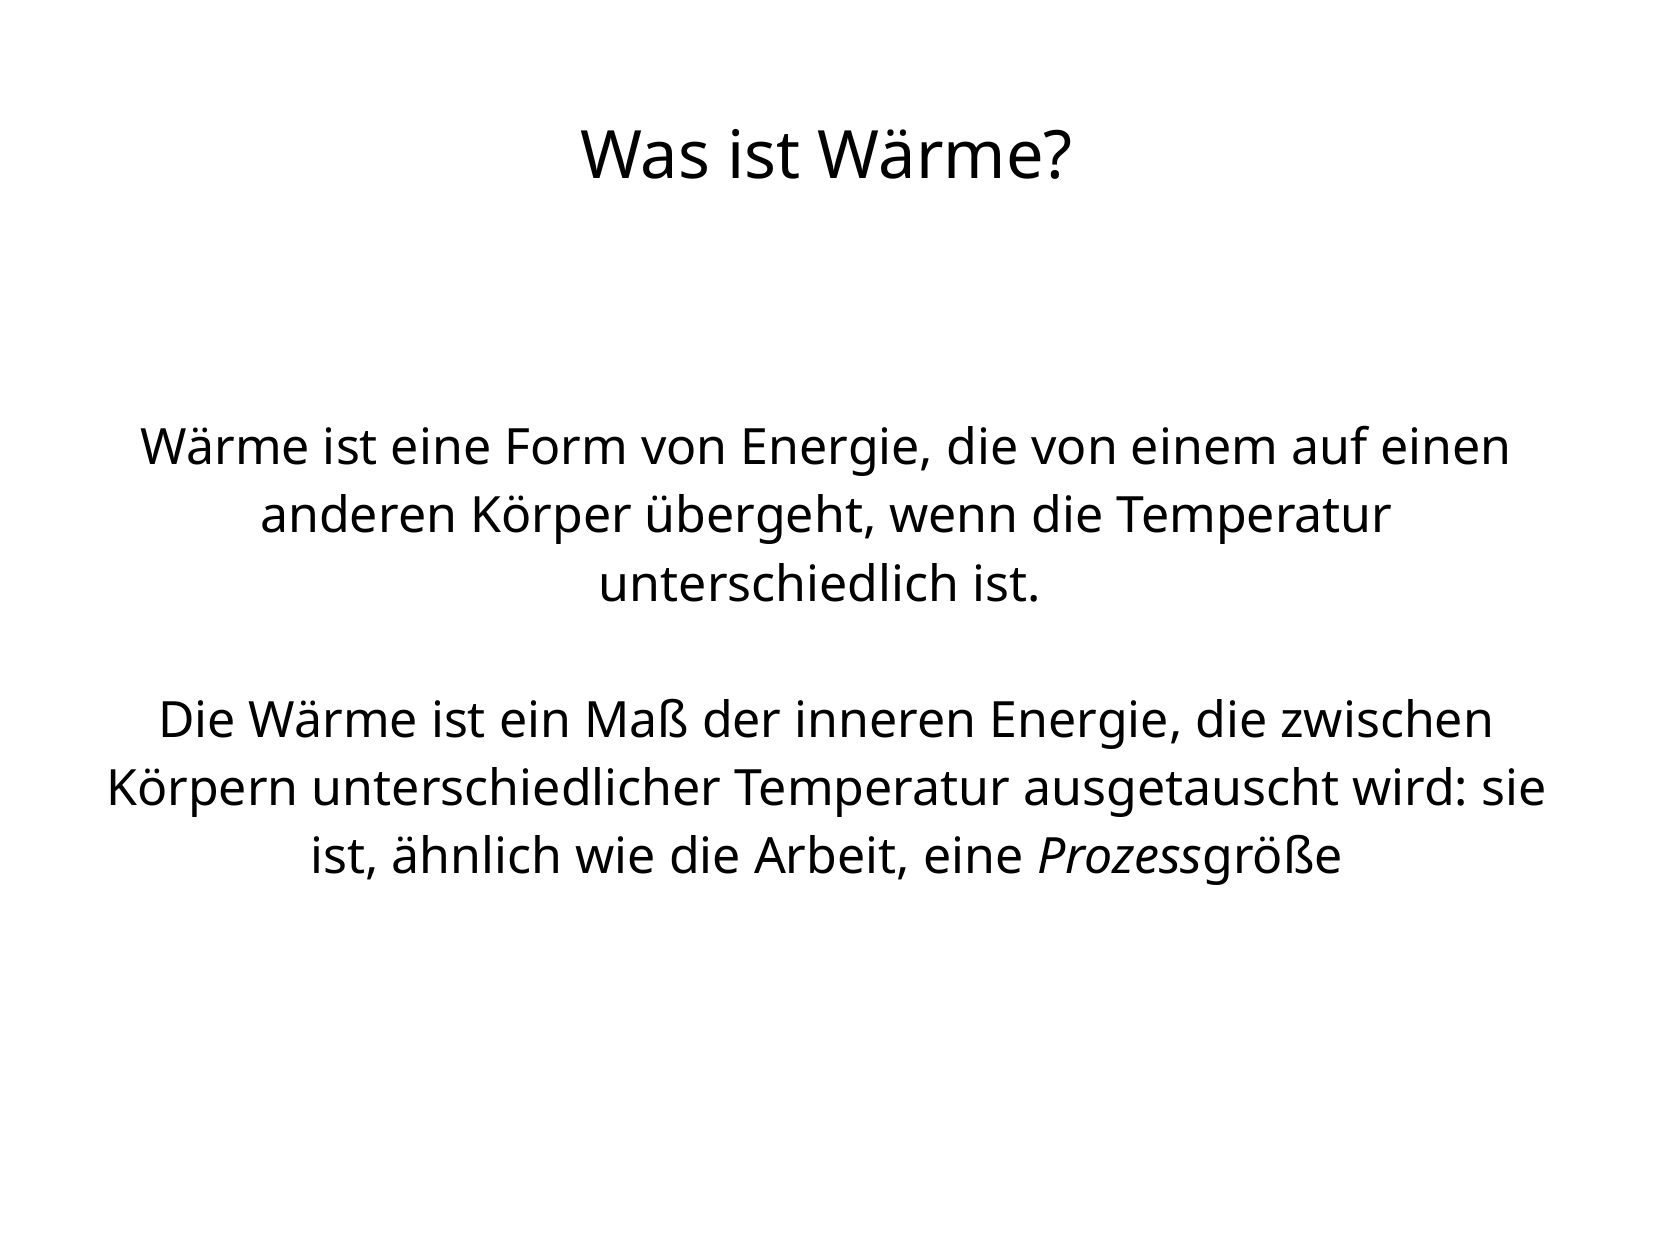

# Was ist Wärme?
Wärme ist eine Form von Energie, die von einem auf einen anderen Körper übergeht, wenn die Temperatur unterschiedlich ist.
Die Wärme ist ein Maß der inneren Energie, die zwischen Körpern unterschiedlicher Temperatur ausgetauscht wird: sie ist, ähnlich wie die Arbeit, eine Prozessgröße